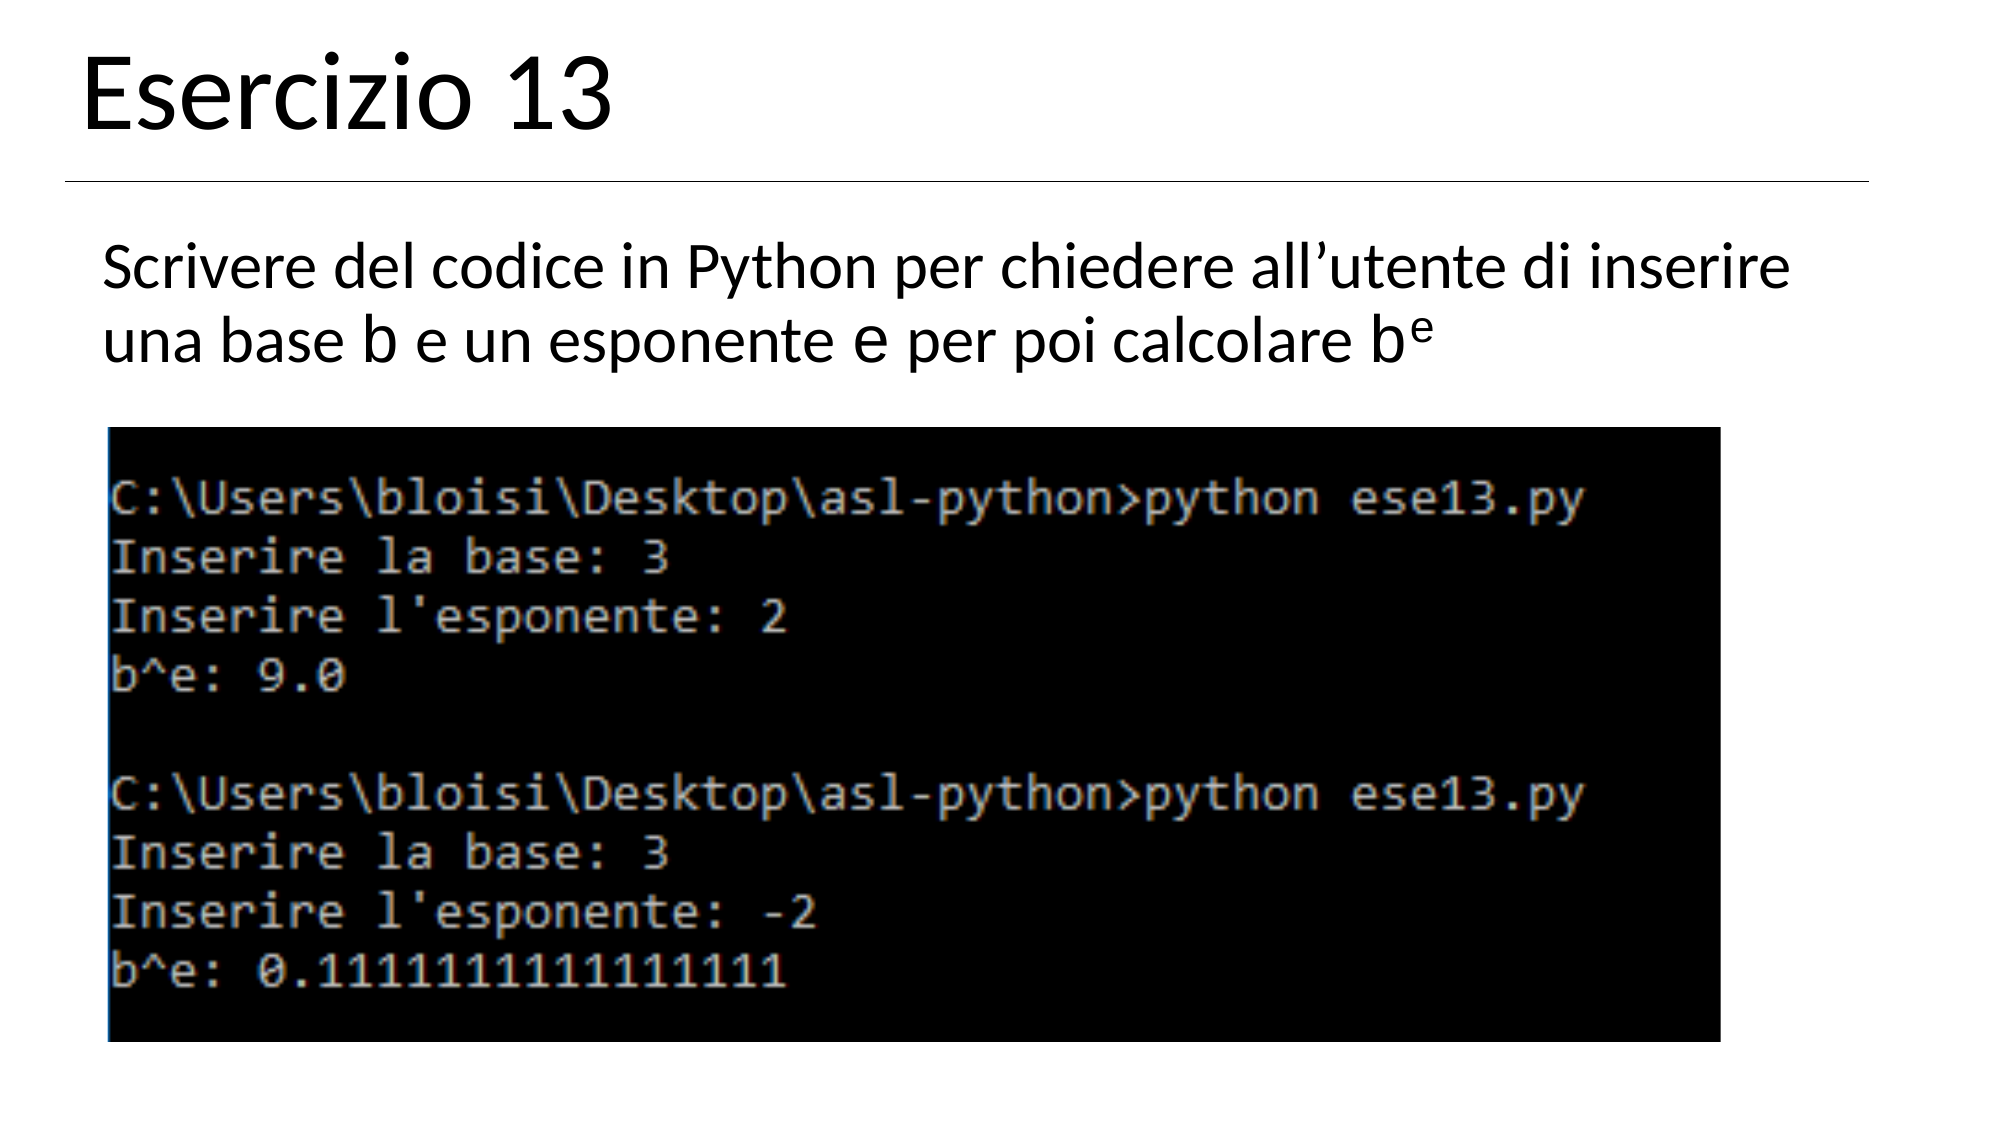

Esercizio 13
Scrivere del codice in Python per chiedere all’utente di inserire una base b e un esponente e per poi calcolare be